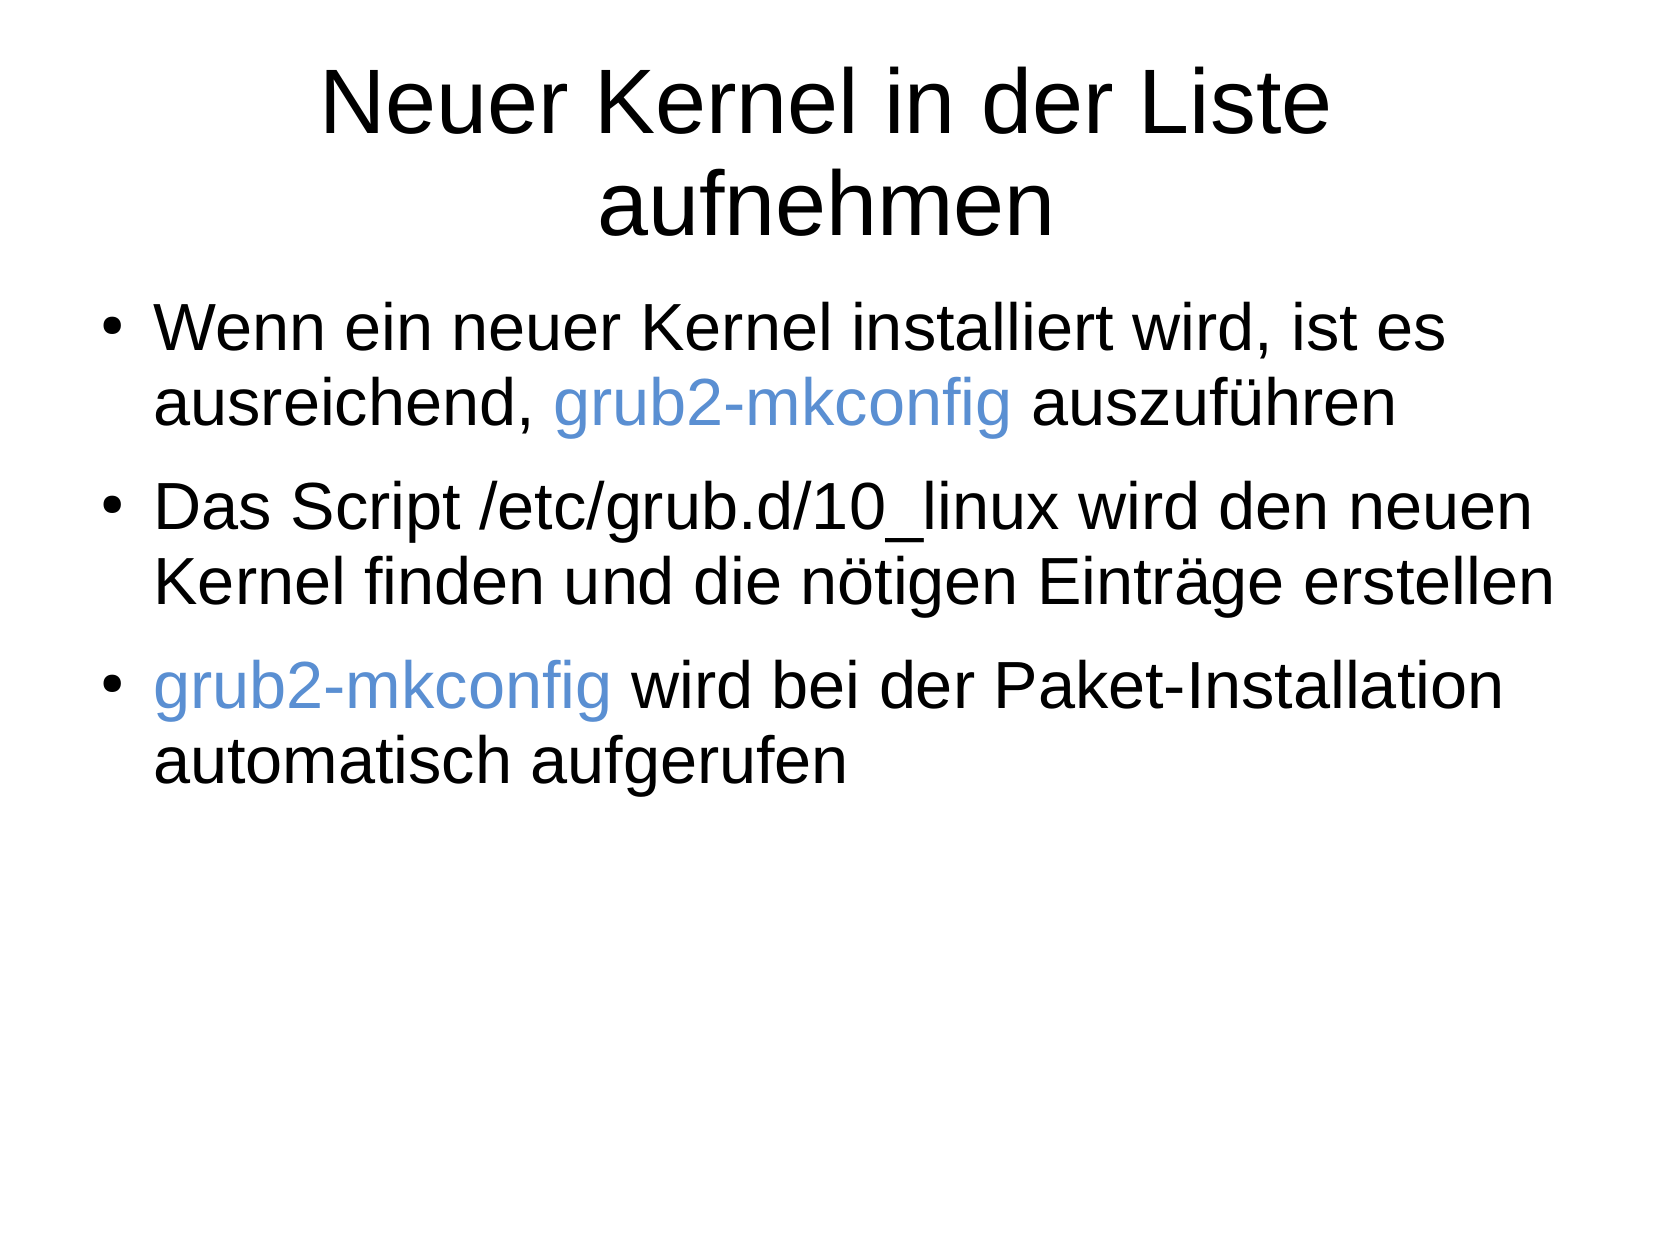

# Neuer Kernel in der Liste aufnehmen
Wenn ein neuer Kernel installiert wird, ist es ausreichend, grub2-mkconfig auszuführen
Das Script /etc/grub.d/10_linux wird den neuen Kernel finden und die nötigen Einträge erstellen
grub2-mkconfig wird bei der Paket-Installation automatisch aufgerufen